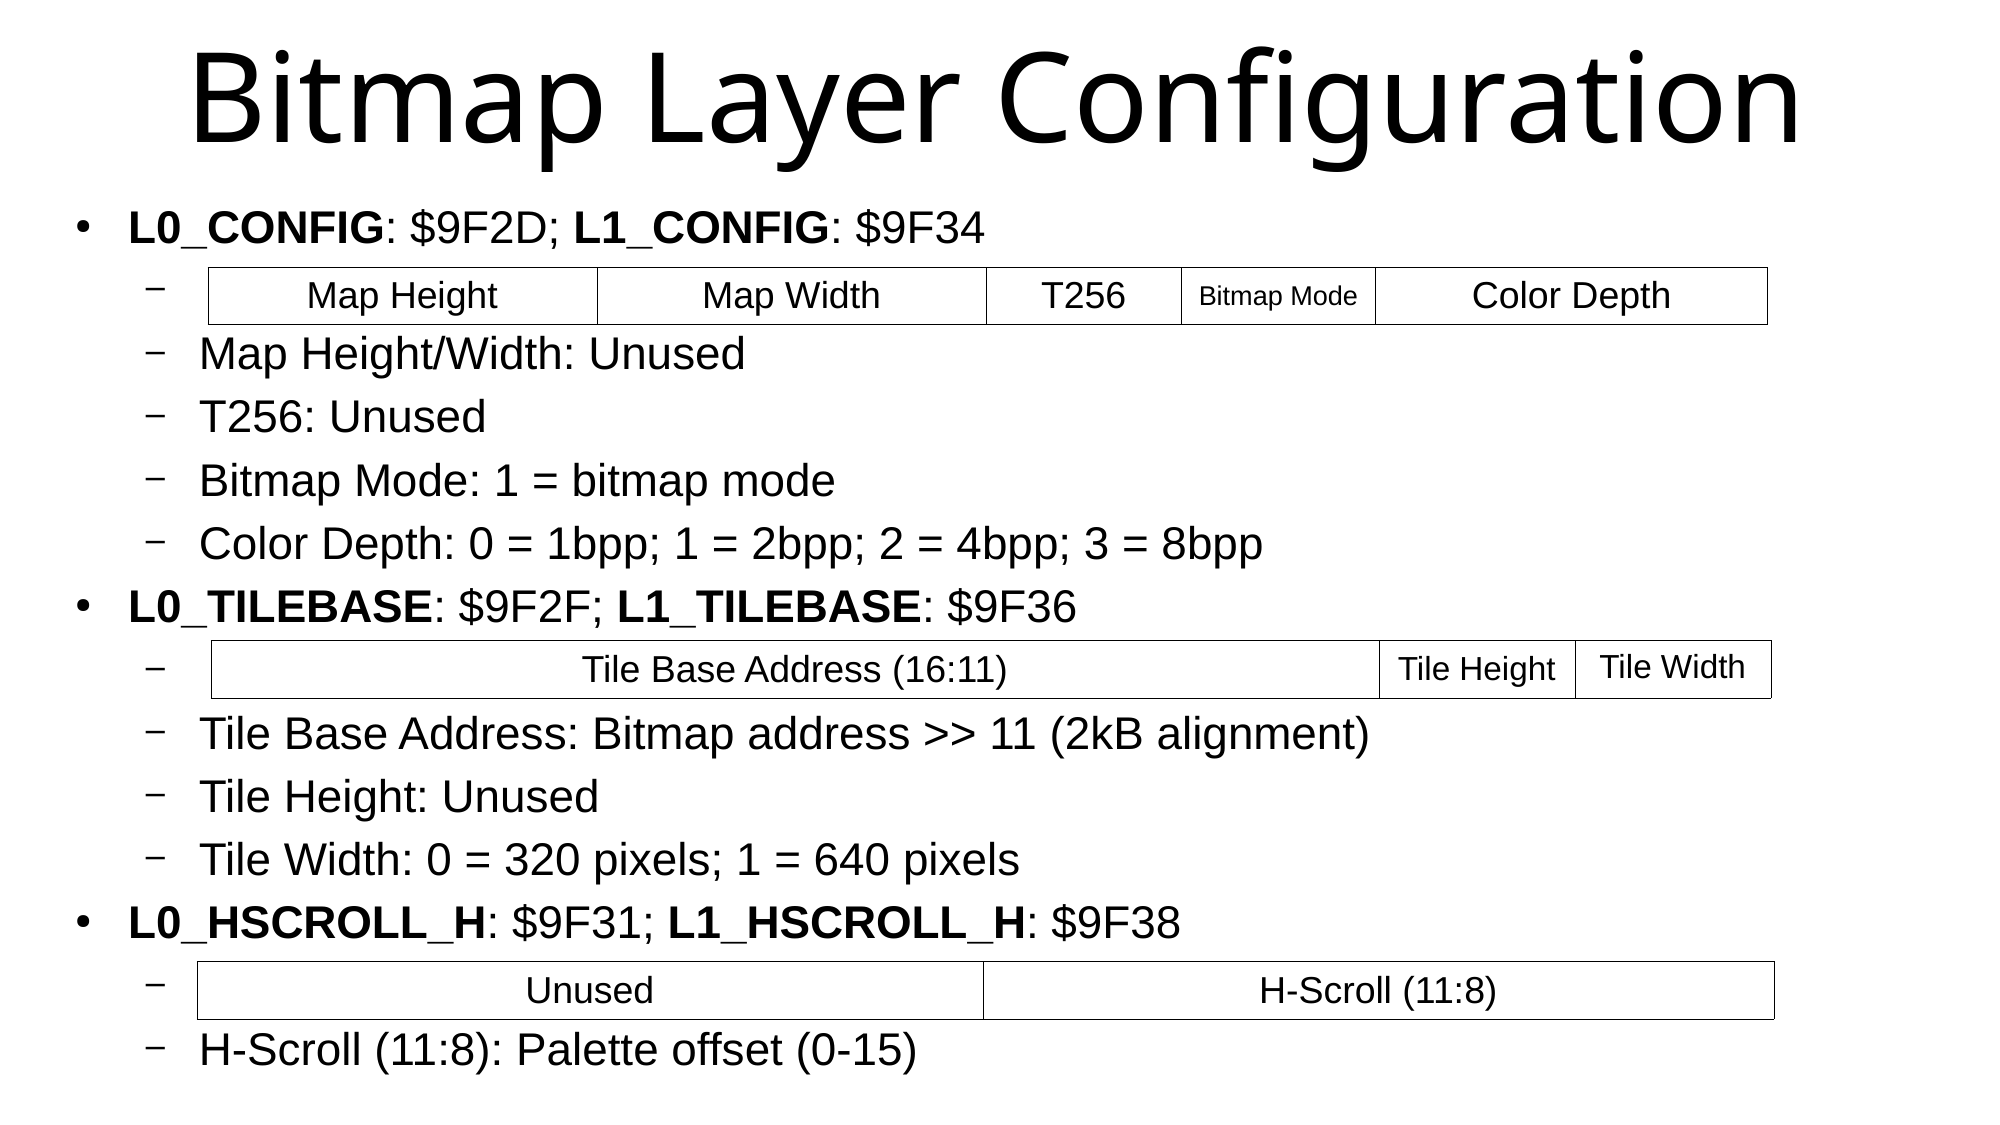

Bitmap Layer Configuration
# L0_CONFIG: $9F2D; L1_CONFIG: $9F34
Map Height/Width: Unused
T256: Unused
Bitmap Mode: 1 = bitmap mode
Color Depth: 0 = 1bpp; 1 = 2bpp; 2 = 4bpp; 3 = 8bpp
L0_TILEBASE: $9F2F; L1_TILEBASE: $9F36
Tile Base Address: Bitmap address >> 11 (2kB alignment)
Tile Height: Unused
Tile Width: 0 = 320 pixels; 1 = 640 pixels
L0_HSCROLL_H: $9F31; L1_HSCROLL_H: $9F38
H-Scroll (11:8): Palette offset (0-15)
| Map Height | Map Width | T256 | Bitmap Mode | Color Depth |
| --- | --- | --- | --- | --- |
| Tile Base Address (16:11) | Tile Height | Tile Width |
| --- | --- | --- |
| Unused | H-Scroll (11:8) |
| --- | --- |